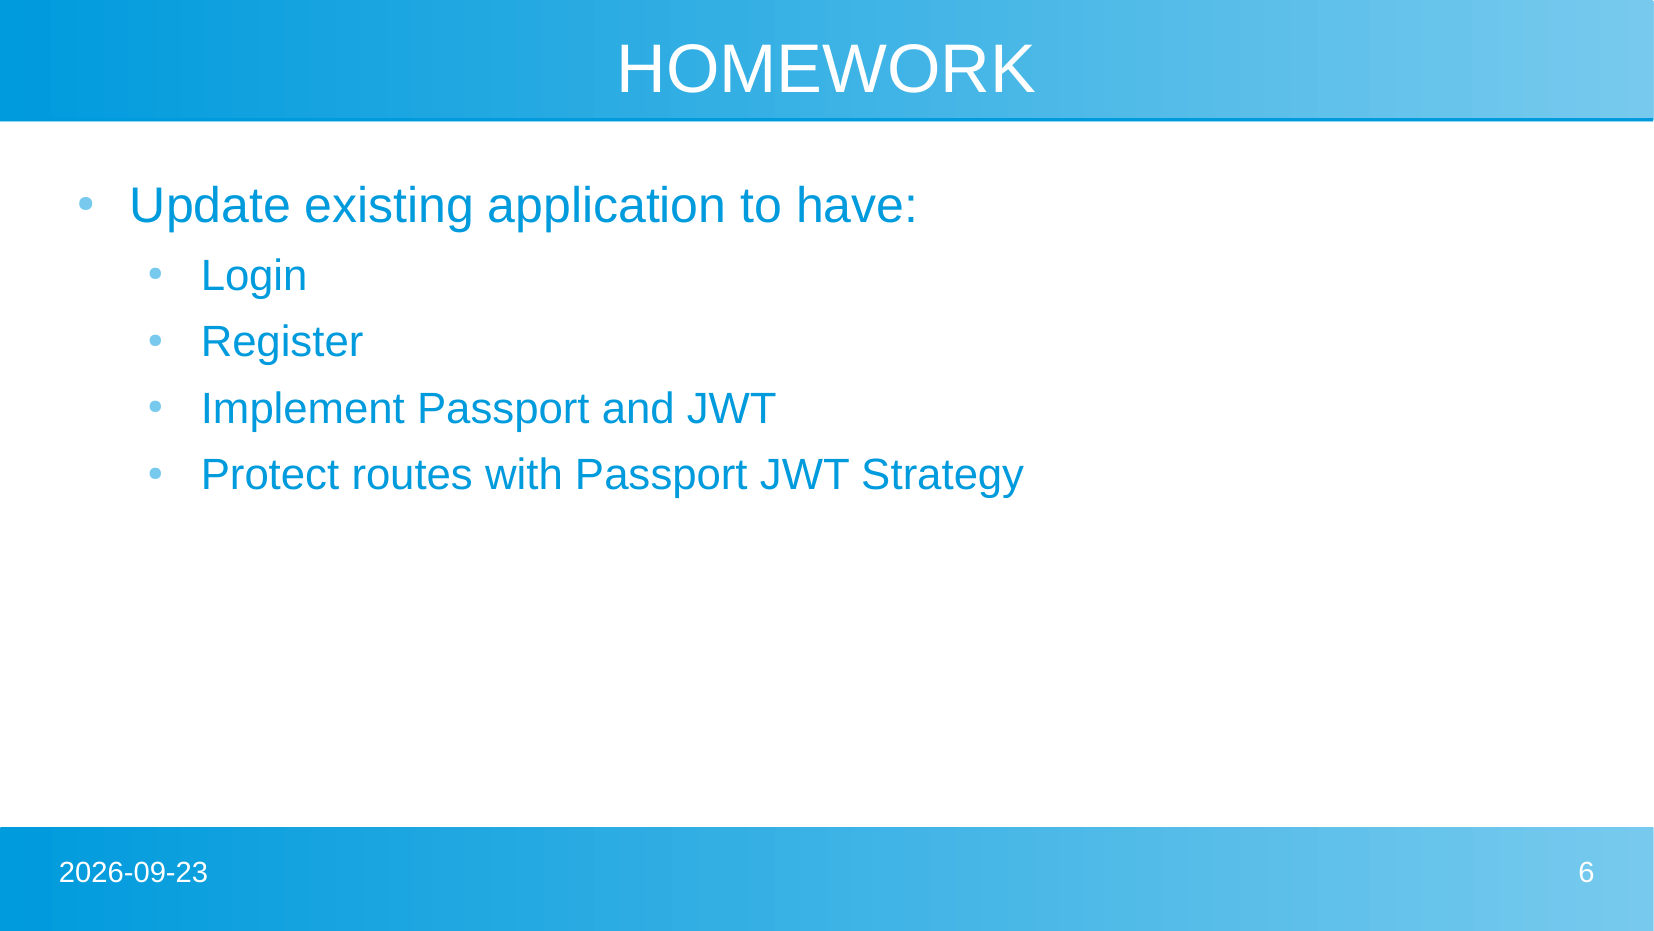

# HOMEWORK
Update existing application to have:
Login
Register
Implement Passport and JWT
Protect routes with Passport JWT Strategy
6